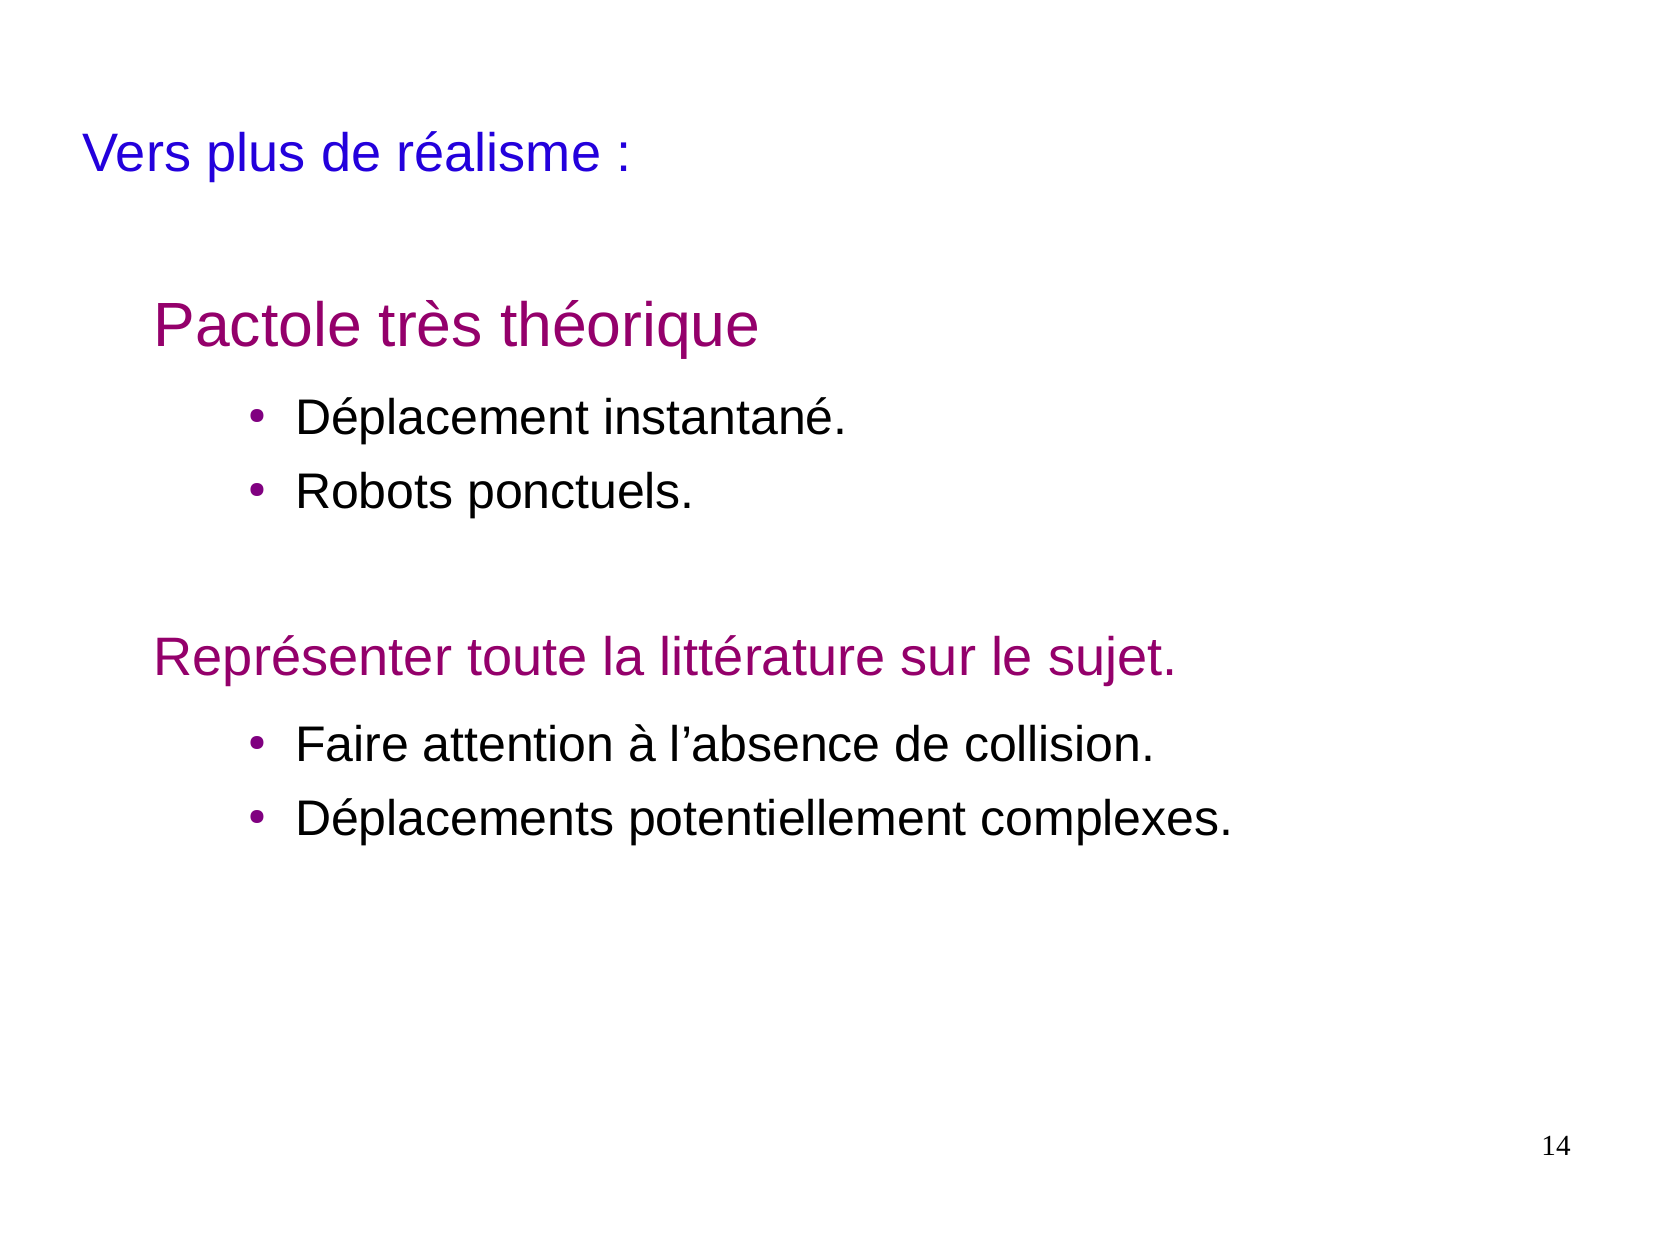

# Vers plus de réalisme :
Pactole très théorique
Déplacement instantané.
Robots ponctuels.
Représenter toute la littérature sur le sujet.
Faire attention à l’absence de collision.
Déplacements potentiellement complexes.
14